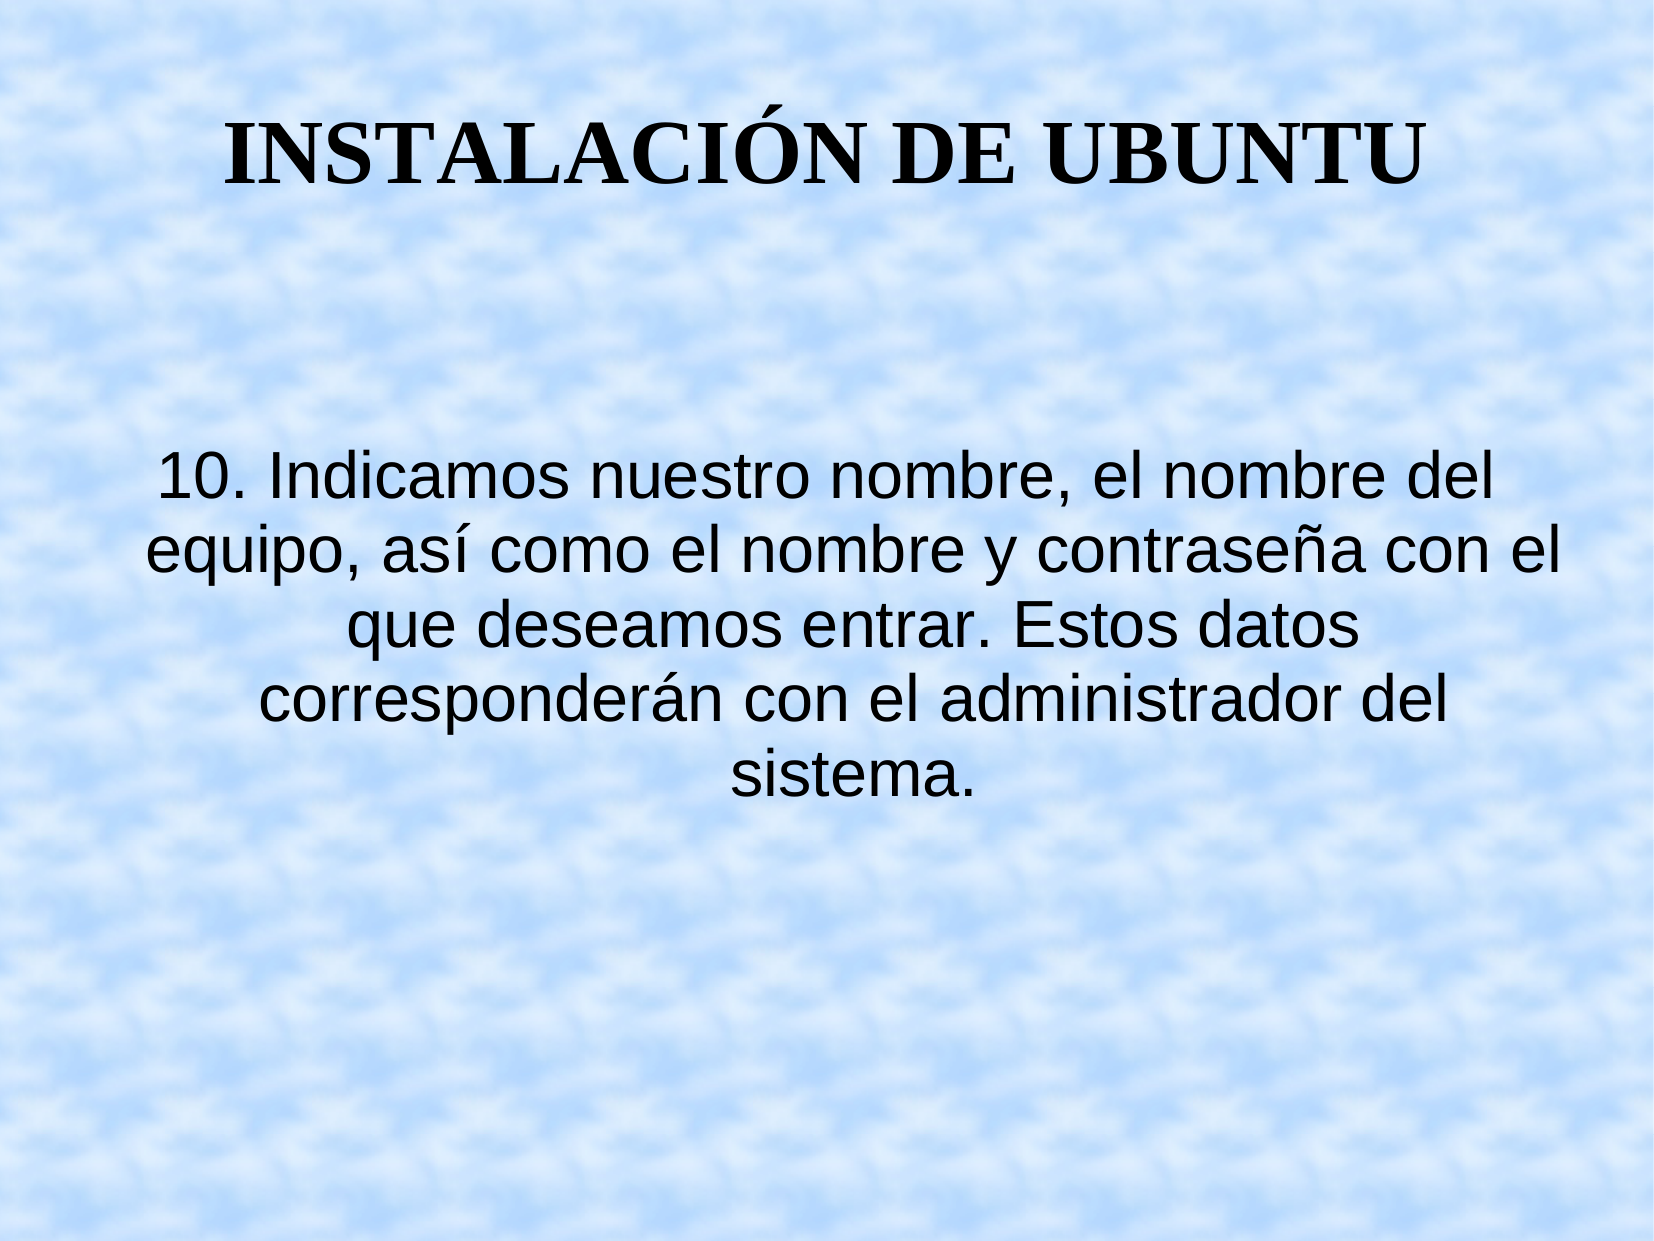

# INSTALACIÓN DE UBUNTU
10. Indicamos nuestro nombre, el nombre del equipo, así como el nombre y contraseña con el que deseamos entrar. Estos datos corresponderán con el administrador del sistema.